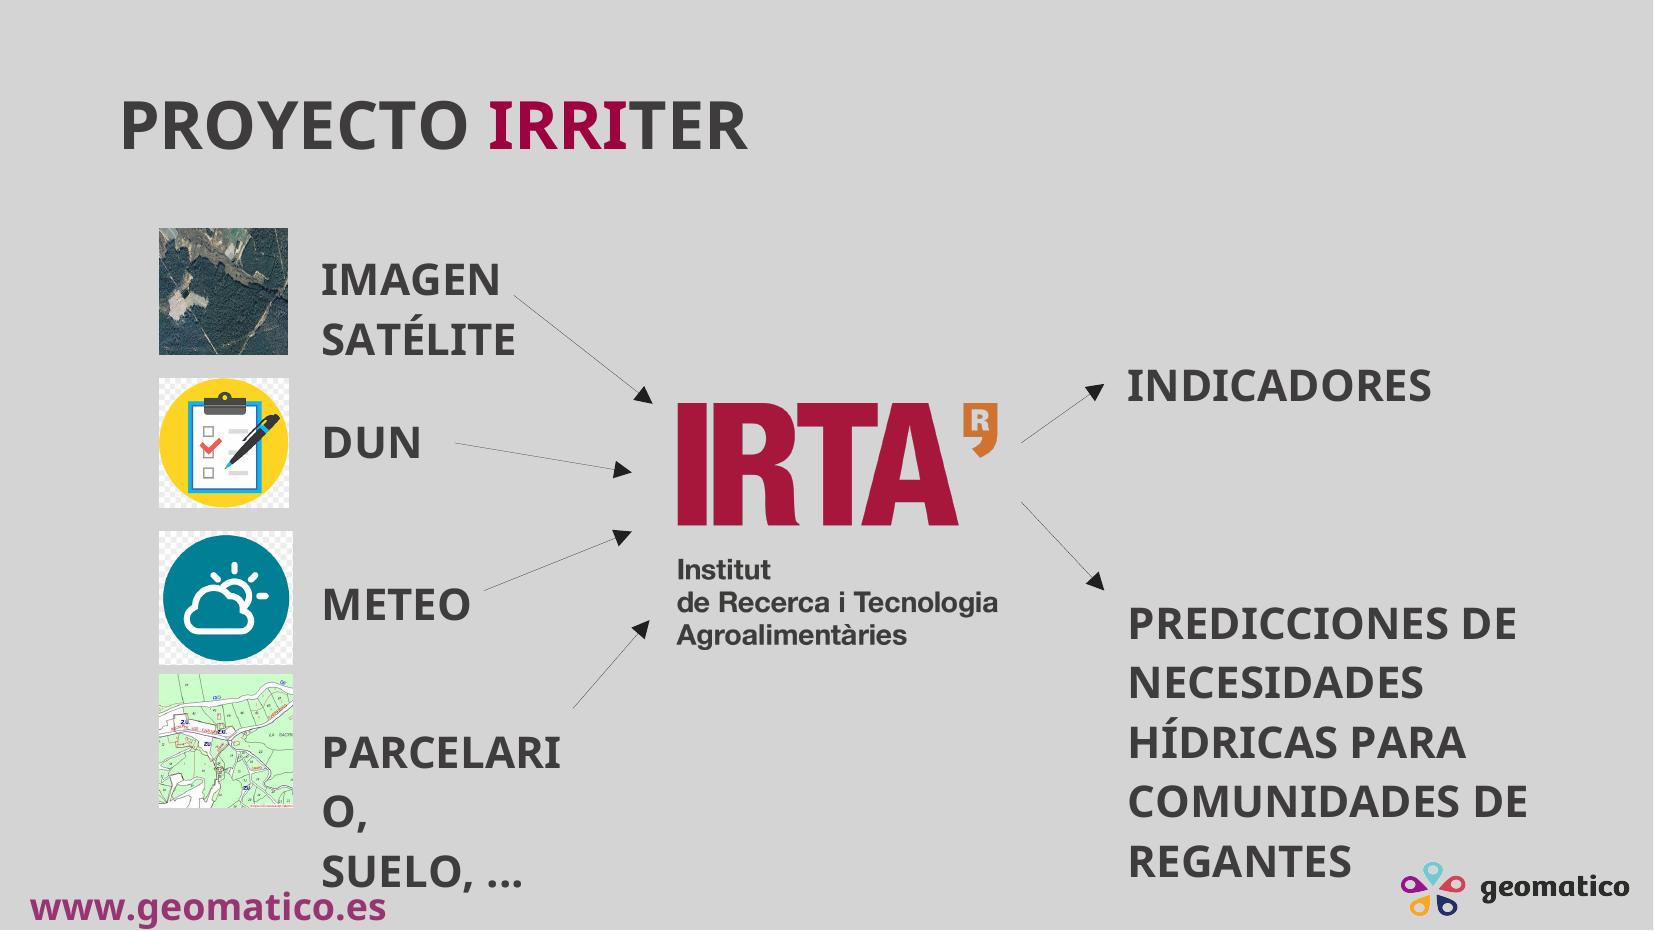

PROYECTO IRRITER
imagen satélite
indicadores
predicciones de necesidades hÍdricas para comunidades de regantes
DUN
METEO
PARCELARIO,
SUELO, ...